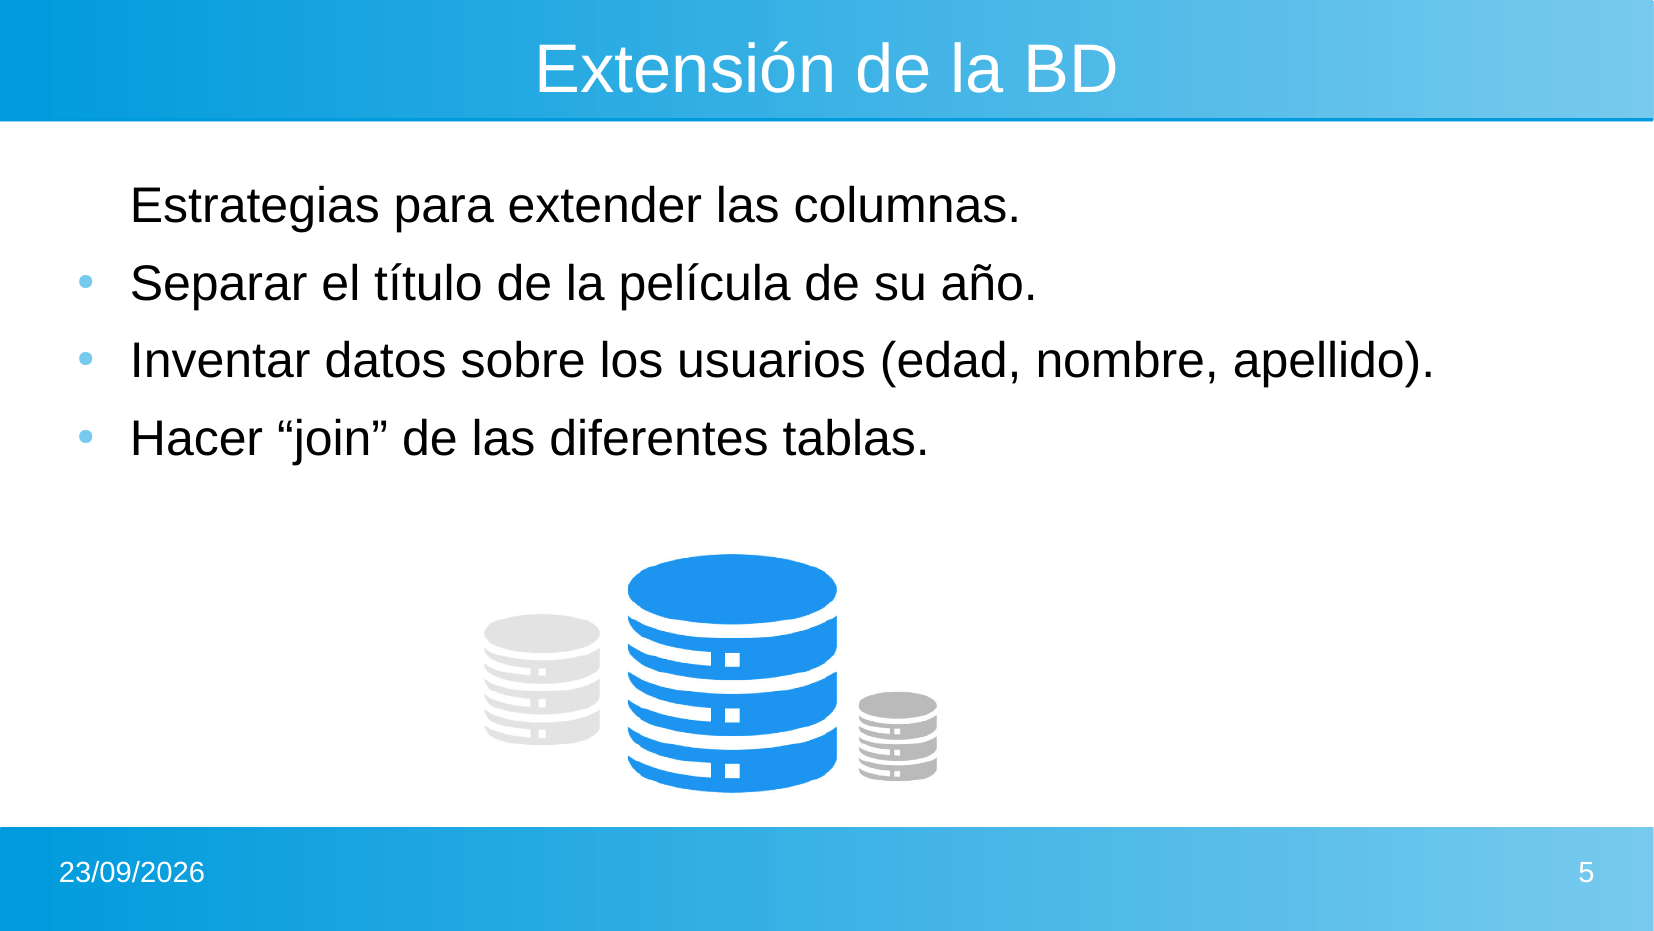

# Extensión de la BD
Estrategias para extender las columnas.
Separar el título de la película de su año.
Inventar datos sobre los usuarios (edad, nombre, apellido).
Hacer “join” de las diferentes tablas.
5